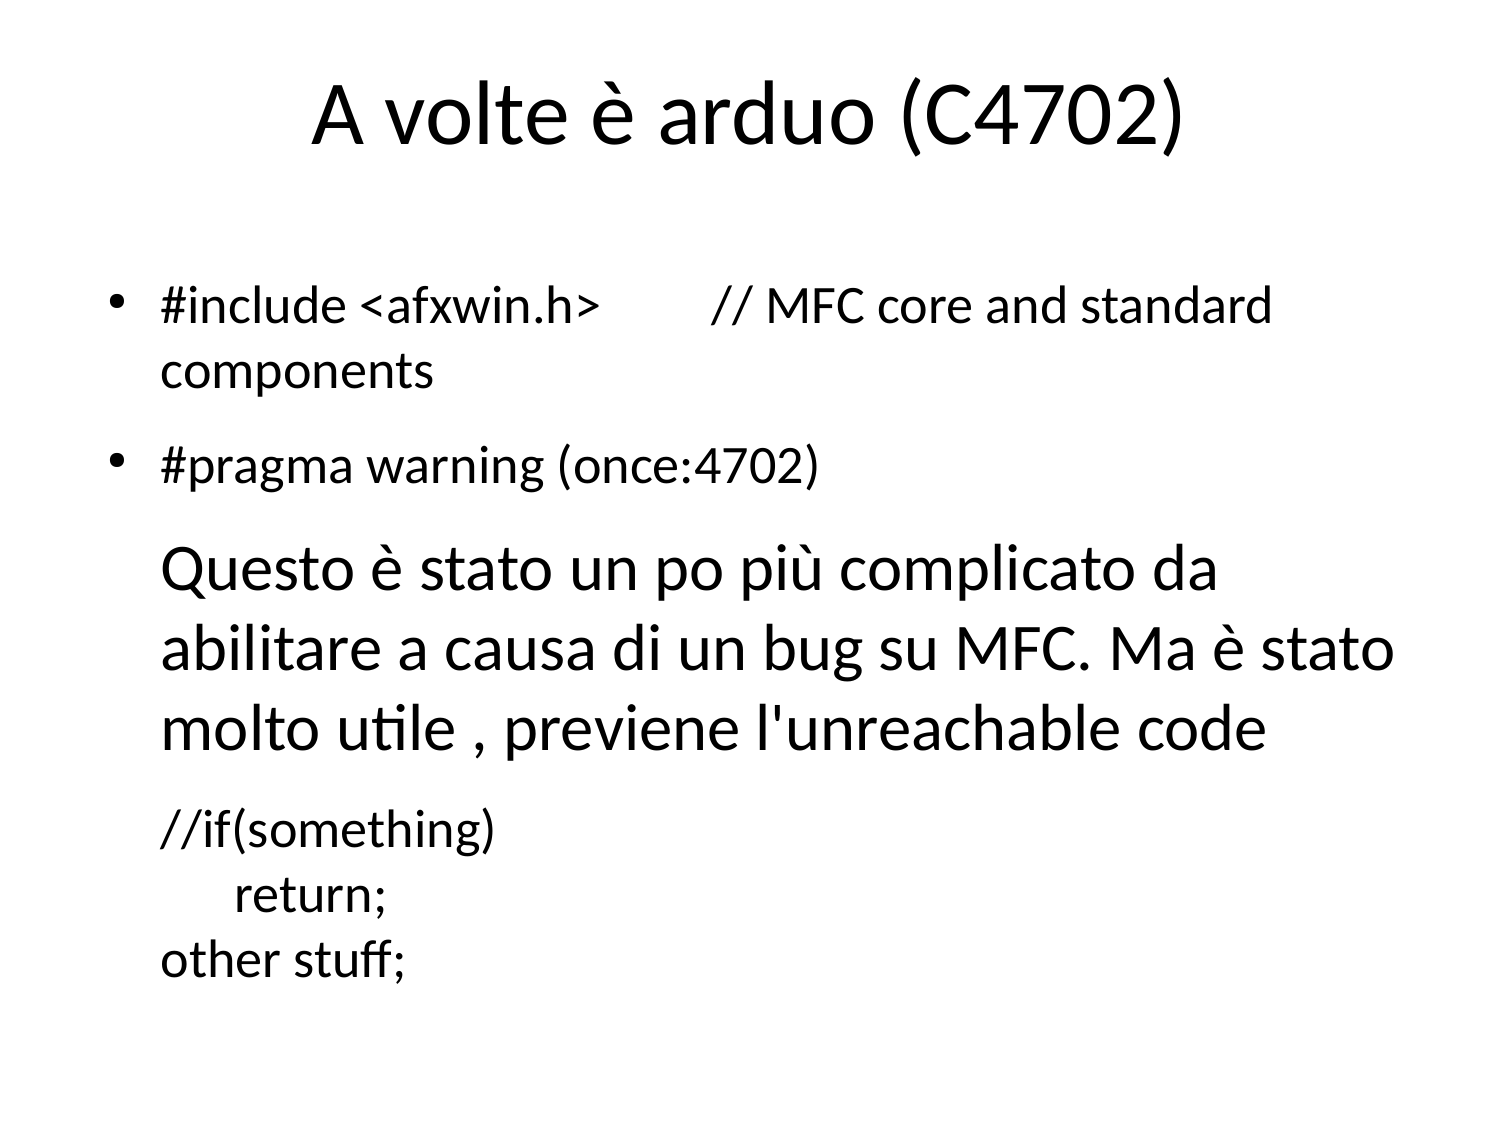

# A volte è arduo (C4702)
#include <afxwin.h> // MFC core and standard components
#pragma warning (once:4702)
Questo è stato un po più complicato da abilitare a causa di un bug su MFC. Ma è stato molto utile , previene l'unreachable code
//if(something)
	return;
other stuff;